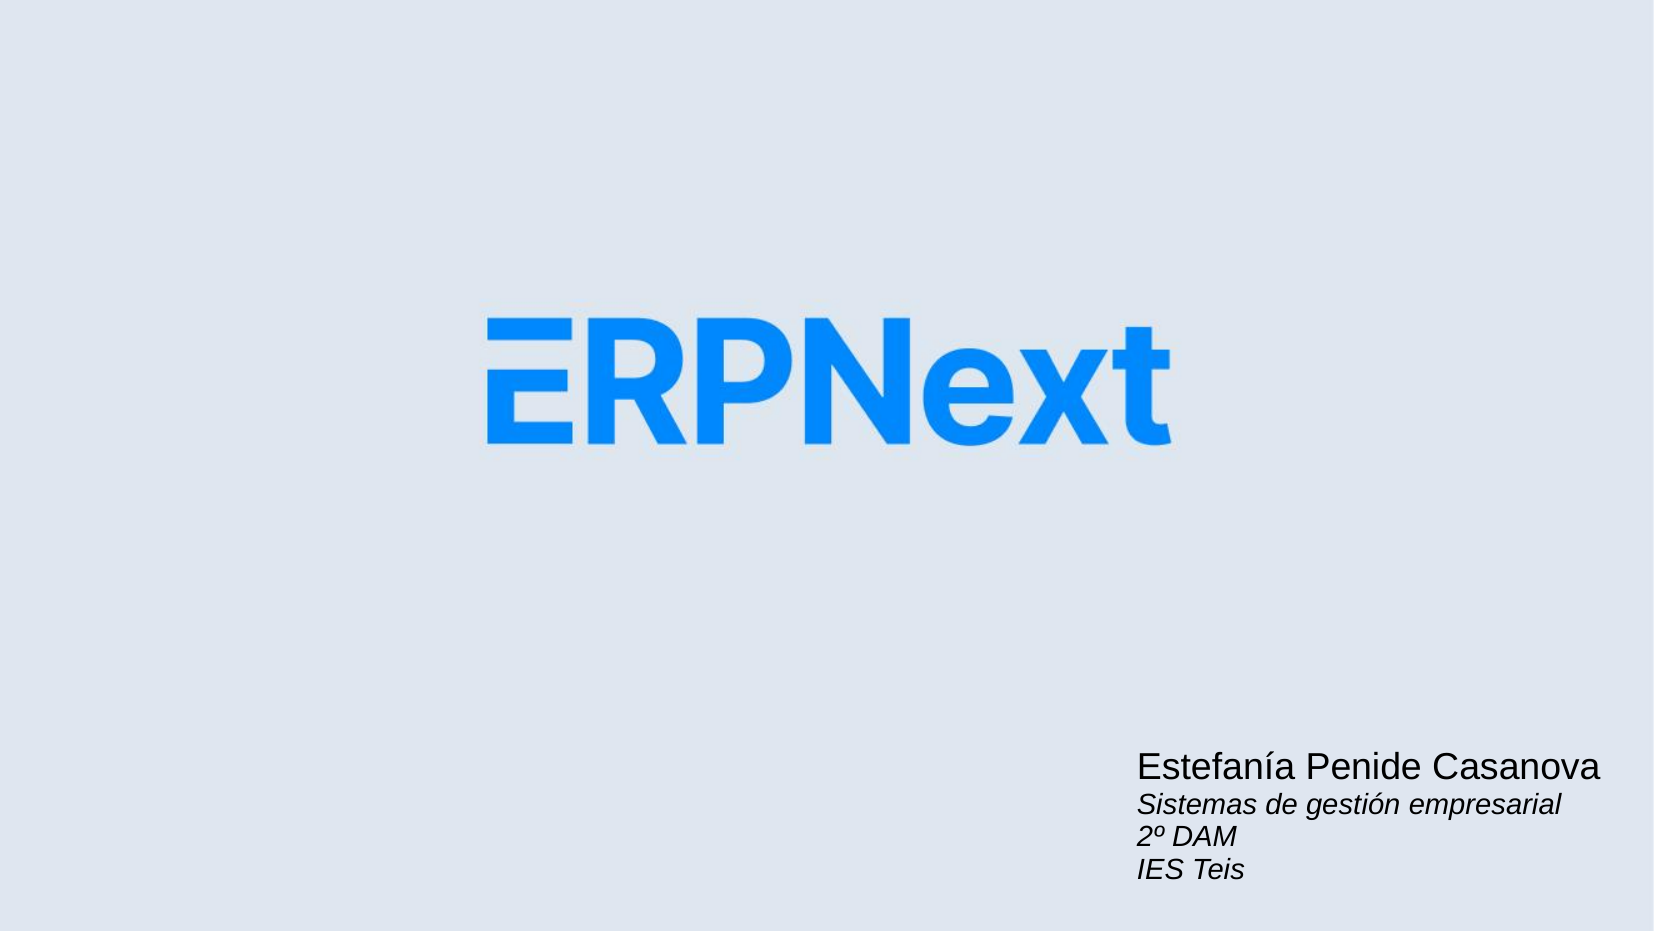

Estefanía Penide Casanova
Sistemas de gestión empresarial
2º DAM
IES Teis